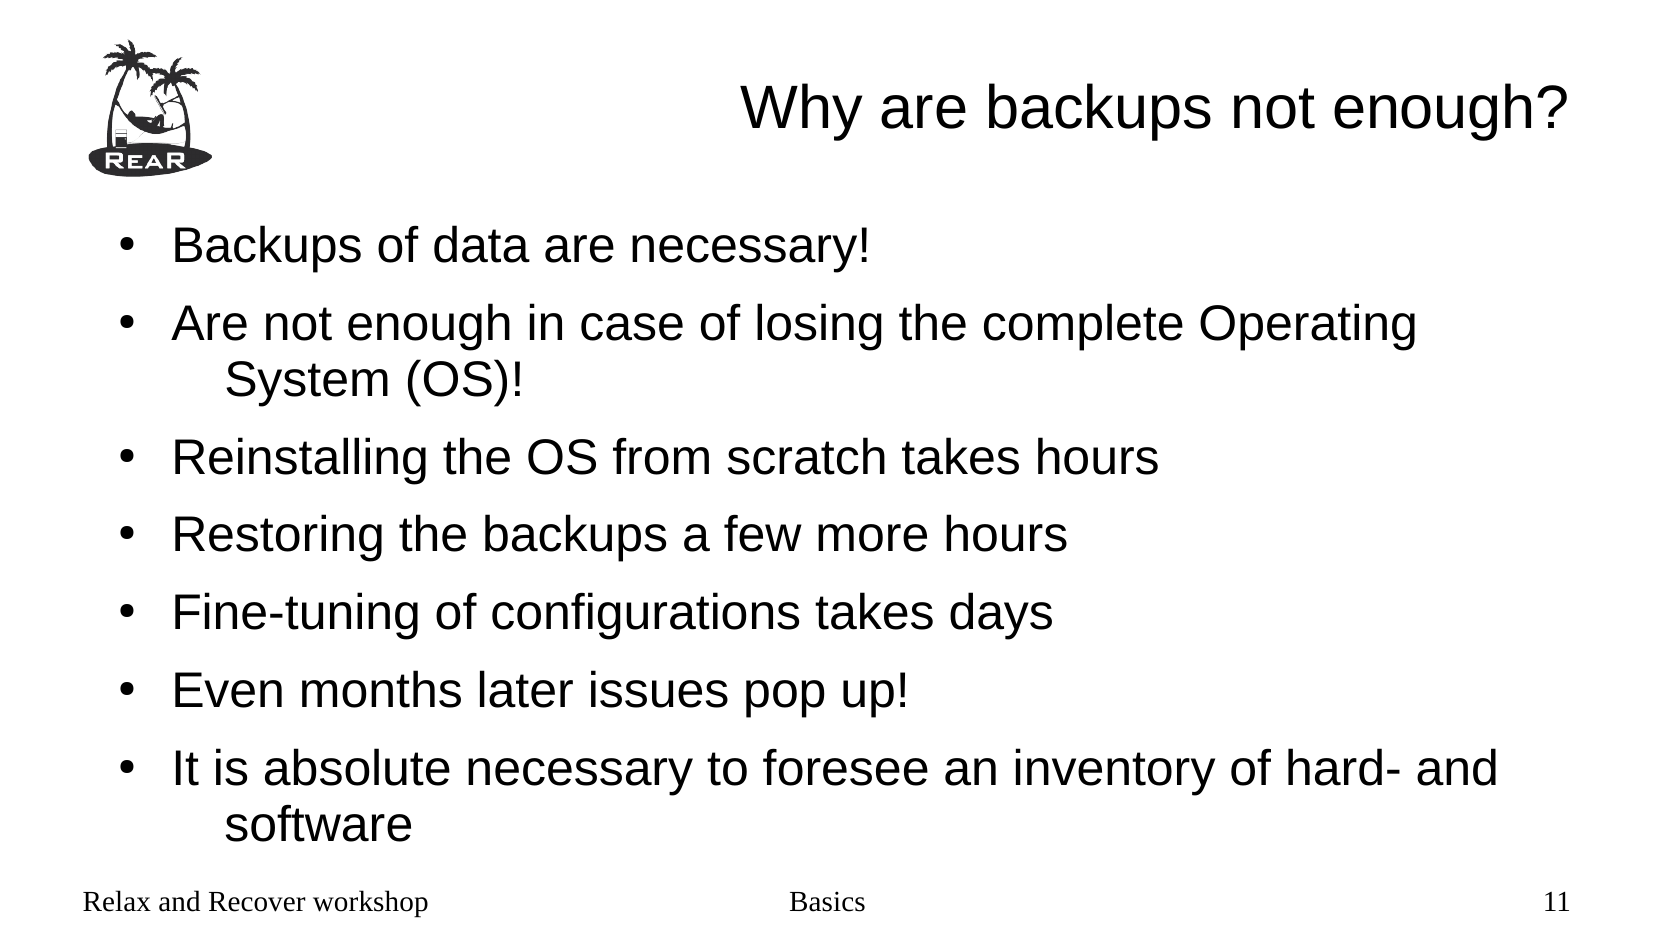

# Why are backups not enough?
Backups of data are necessary!
Are not enough in case of losing the complete Operating System (OS)!
Reinstalling the OS from scratch takes hours
Restoring the backups a few more hours
Fine-tuning of configurations takes days
Even months later issues pop up!
It is absolute necessary to foresee an inventory of hard- and software
Relax and Recover workshop
Basics
11